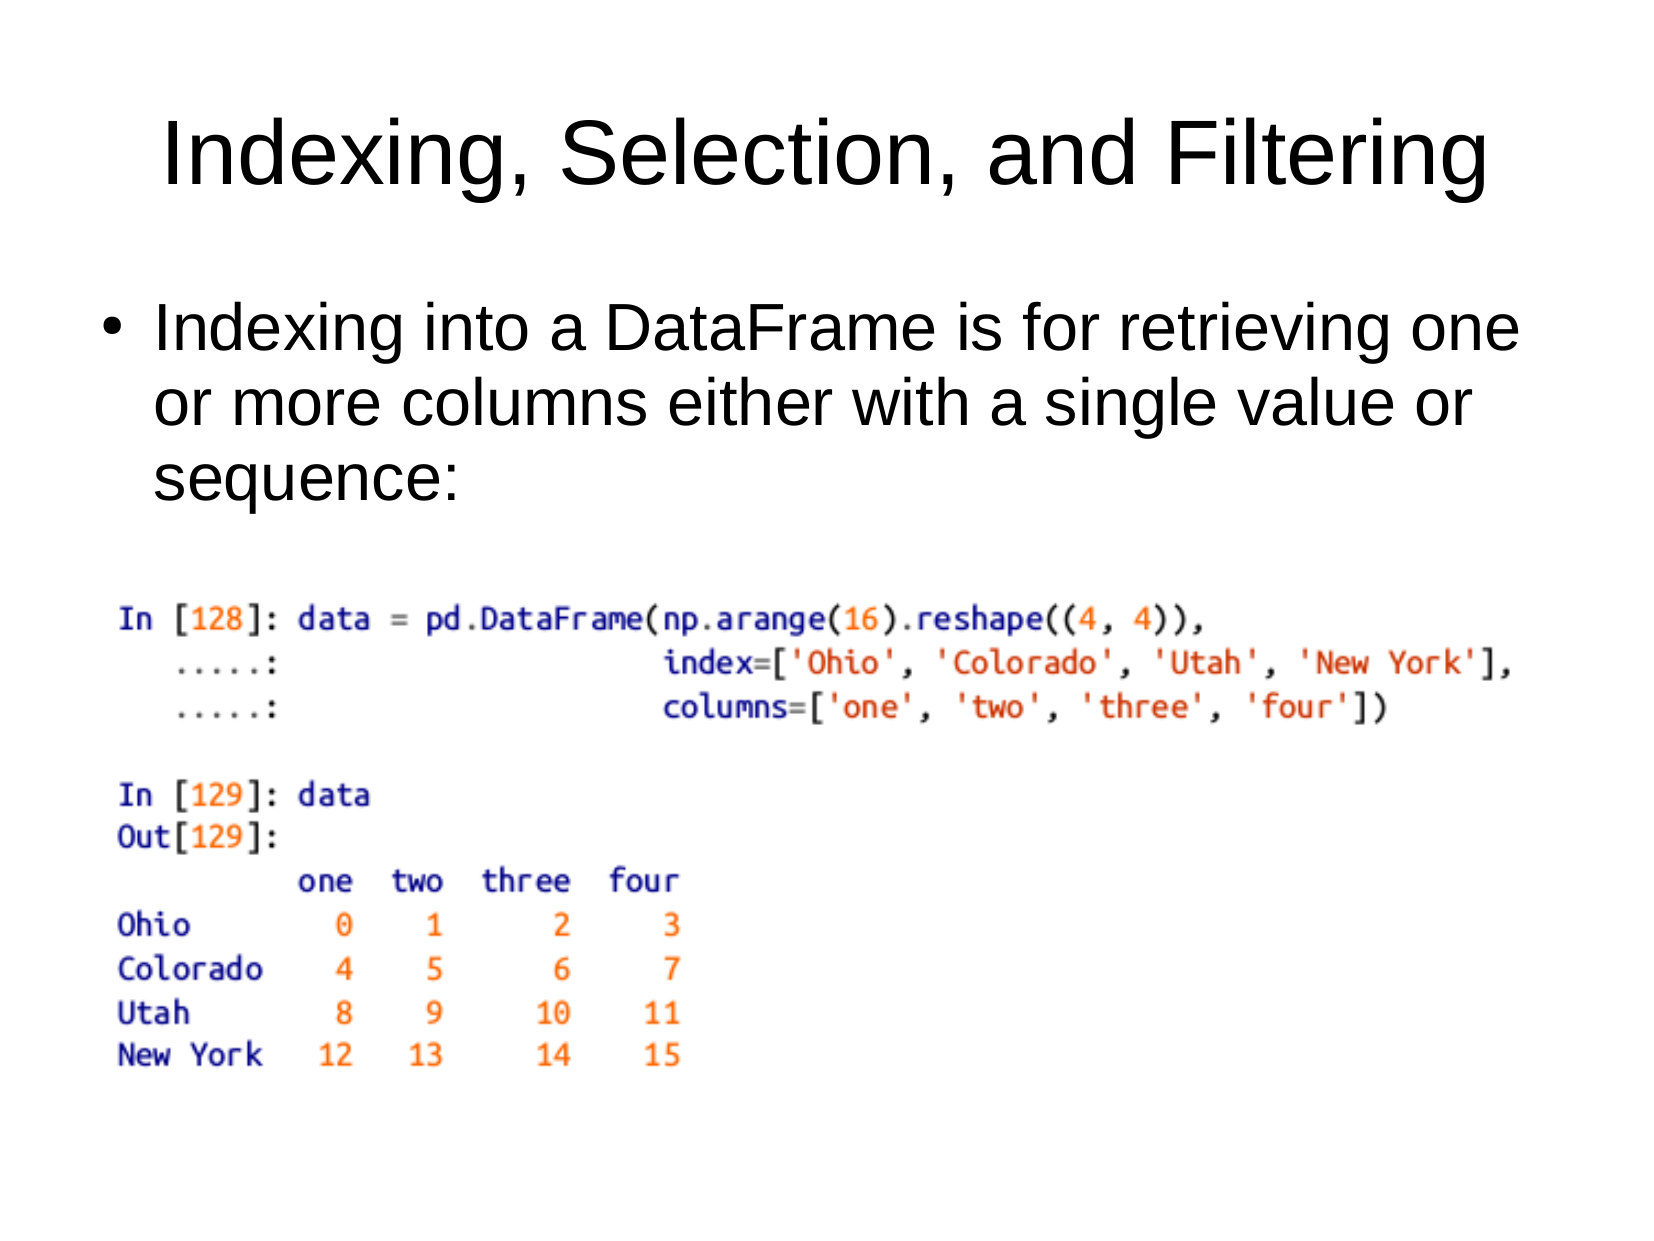

# Indexing, Selection, and Filtering
Indexing into a DataFrame is for retrieving one or more columns either with a single value or sequence: